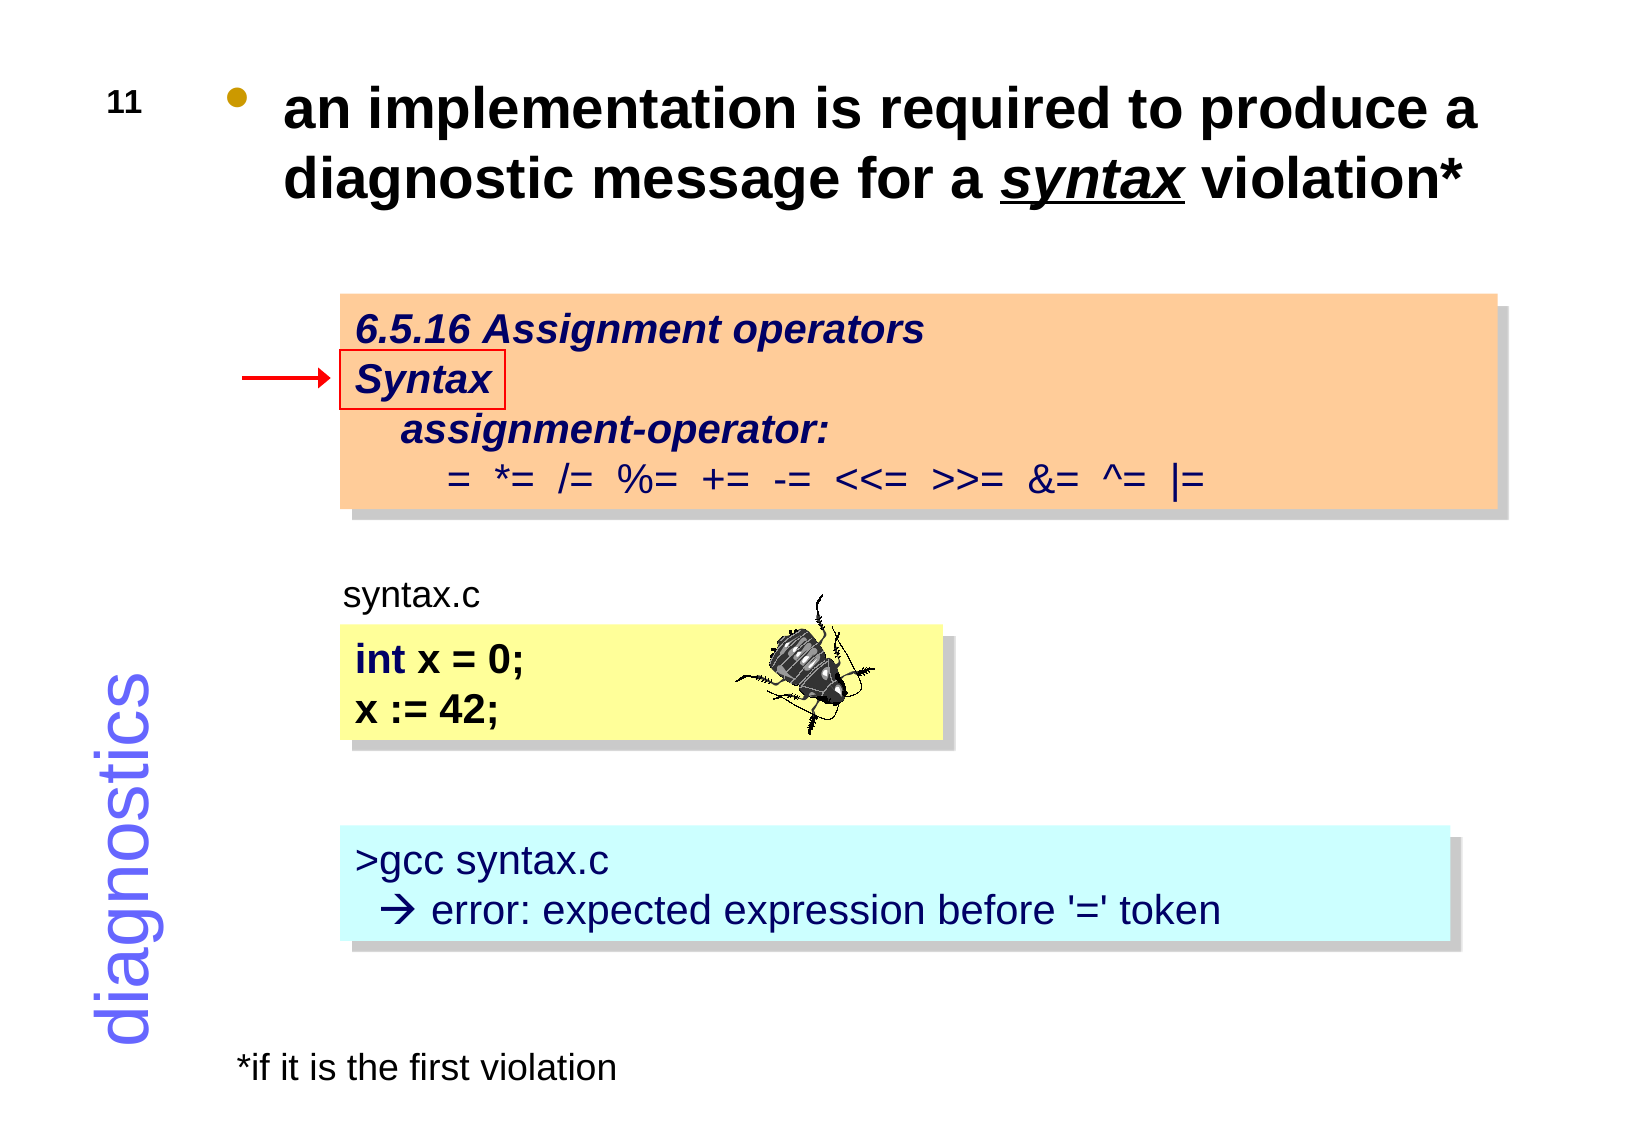

11
an implementation is required to produce a diagnostic message for a syntax violation*
6.5.16 Assignment operators
Syntax
 assignment-operator:
 = *= /= %= += -= <<= >>= &= ^= |=
# diagnostics
syntax.c
int x = 0;
x := 42;
>gcc syntax.c
  error: expected expression before '=' token
*if it is the first violation